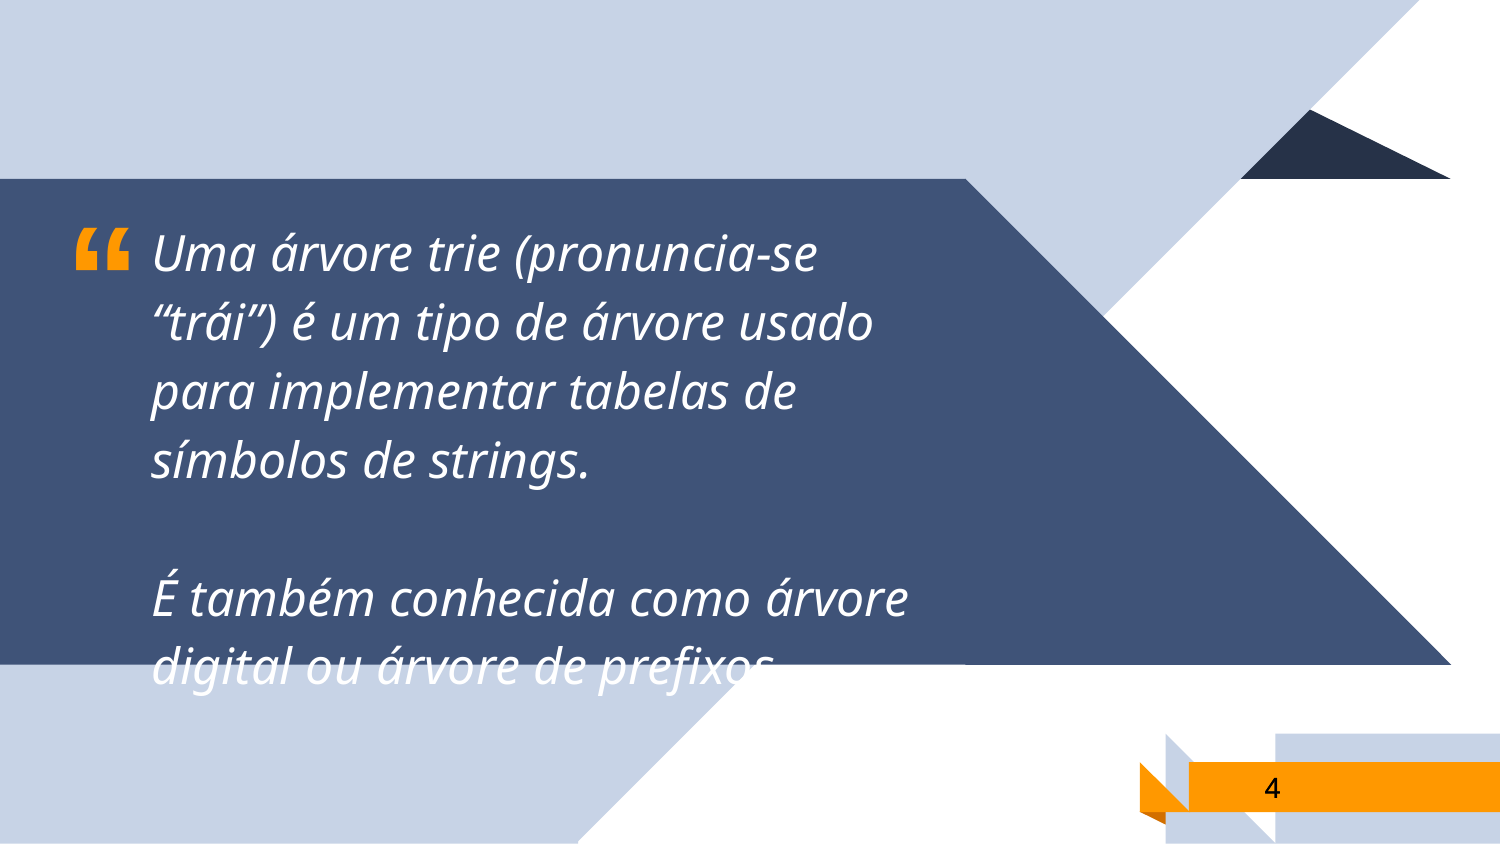

# Uma árvore trie (pronuncia-se “trái”) é um tipo de árvore usado para implementar tabelas de símbolos de strings.
É também conhecida como árvore digital ou árvore de prefixos.